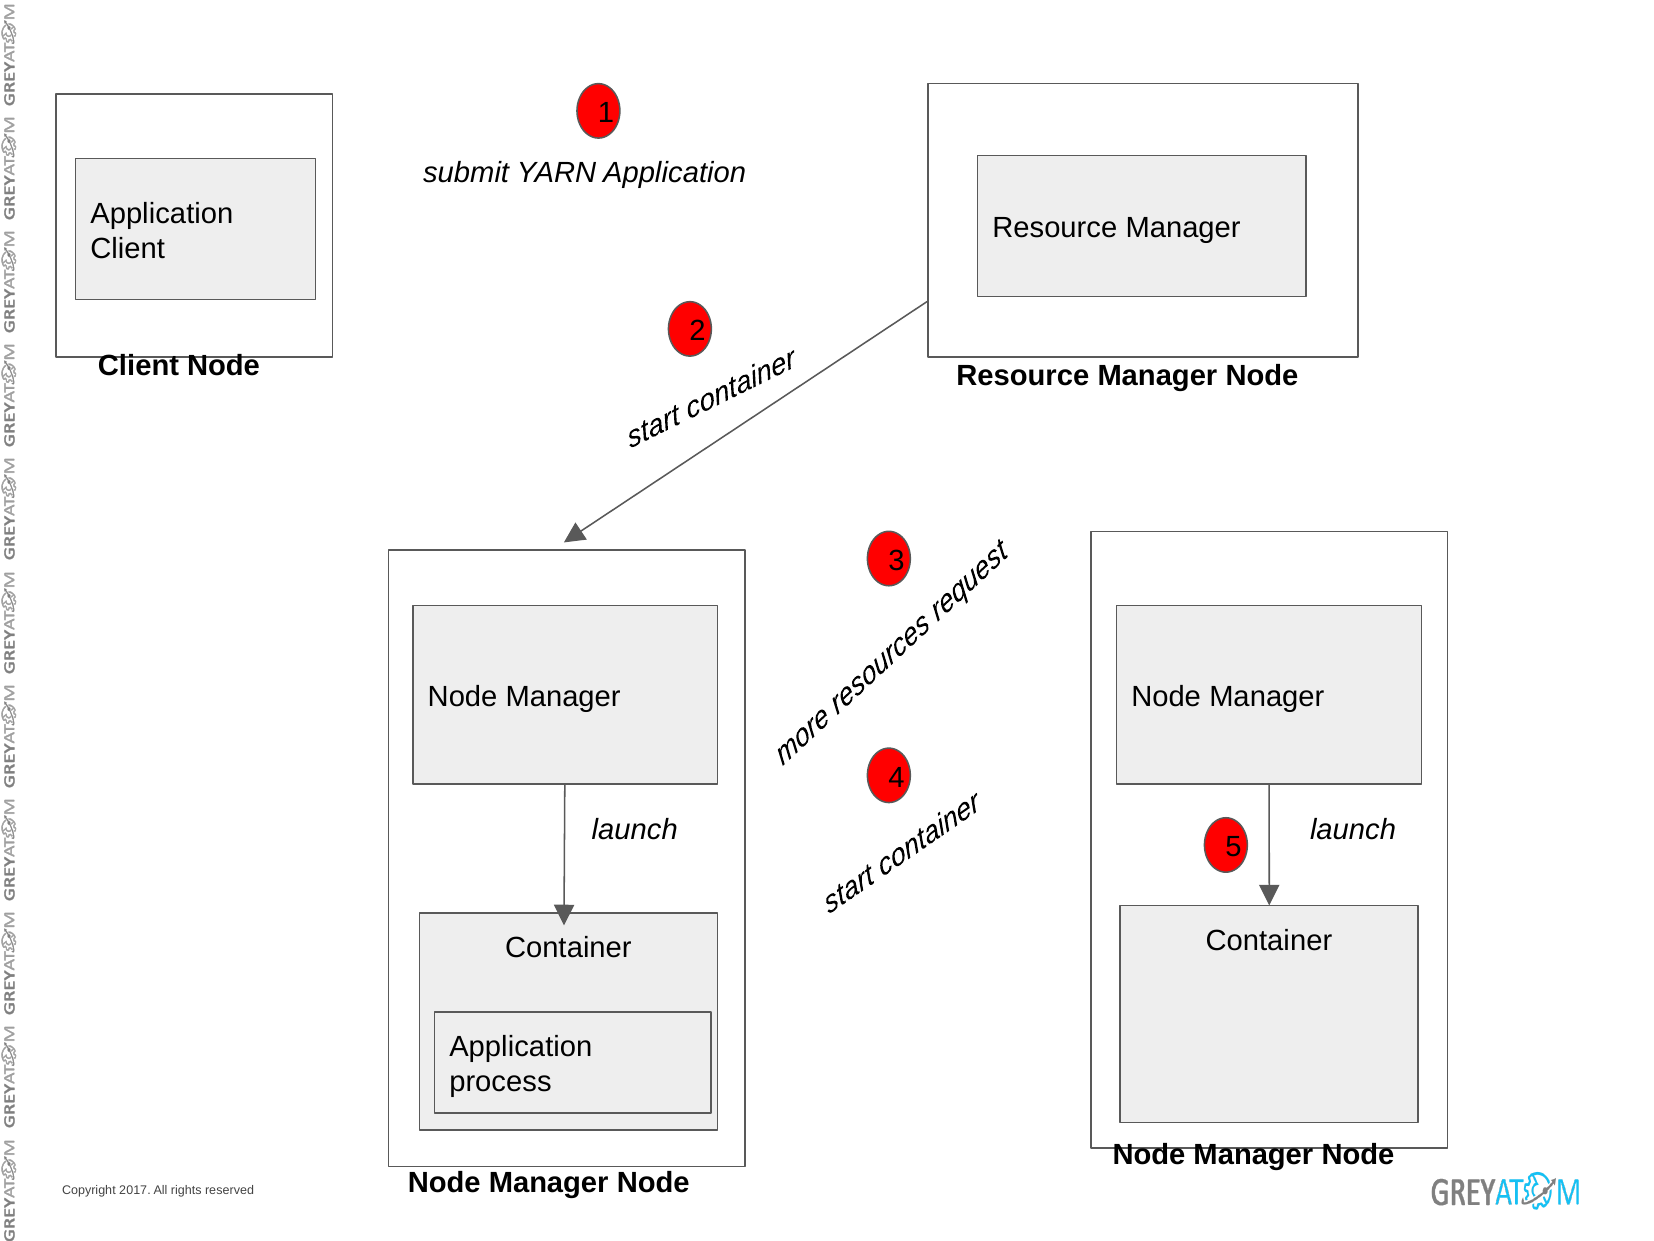

1
submit YARN Application
Resource Manager
Application Client
2
Client Node
Resource Manager Node
start container
3
more resources request
Node Manager
Node Manager
4
start container
launch
launch
5
Container
Container
Application process
Node Manager Node
Node Manager Node